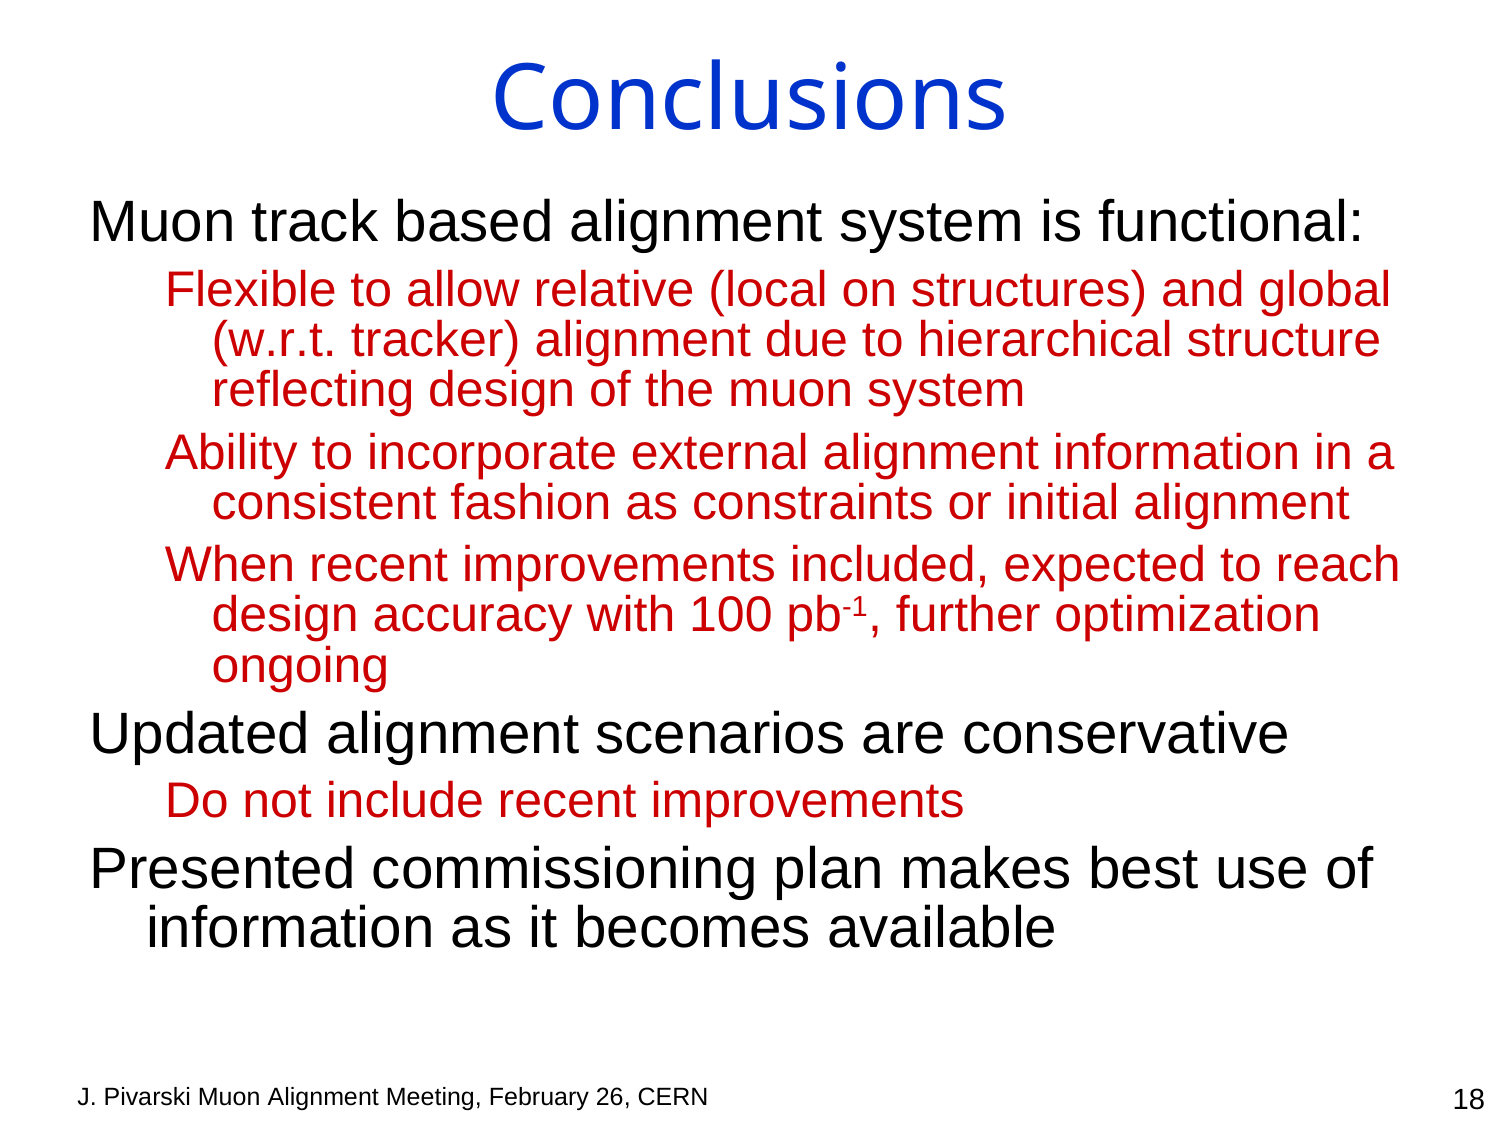

# Conclusions
Muon track based alignment system is functional:
Flexible to allow relative (local on structures) and global (w.r.t. tracker) alignment due to hierarchical structure reflecting design of the muon system
Ability to incorporate external alignment information in a consistent fashion as constraints or initial alignment
When recent improvements included, expected to reach design accuracy with 100 pb-1, further optimization ongoing
Updated alignment scenarios are conservative
Do not include recent improvements
Presented commissioning plan makes best use of information as it becomes available
18